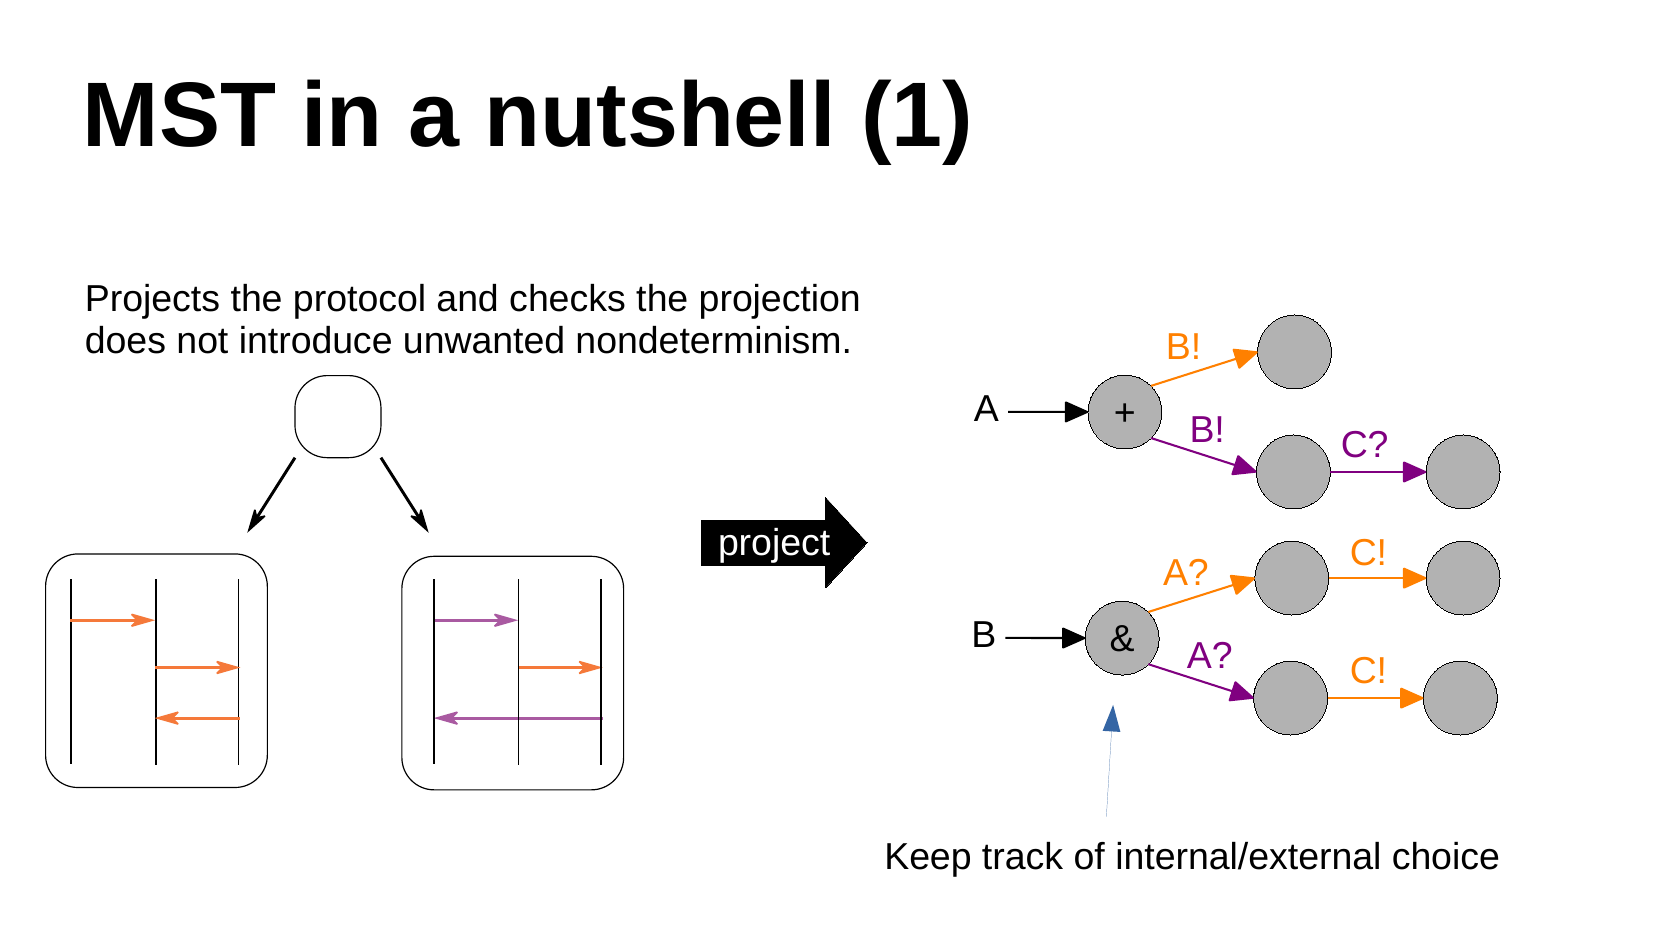

# MST in a nutshell (1)
Projects the protocol and checks the projection does not introduce unwanted nondeterminism.
B!
+
A
B!
C?
project
C!
A?
&
B
A?
C!
Keep track of internal/external choice